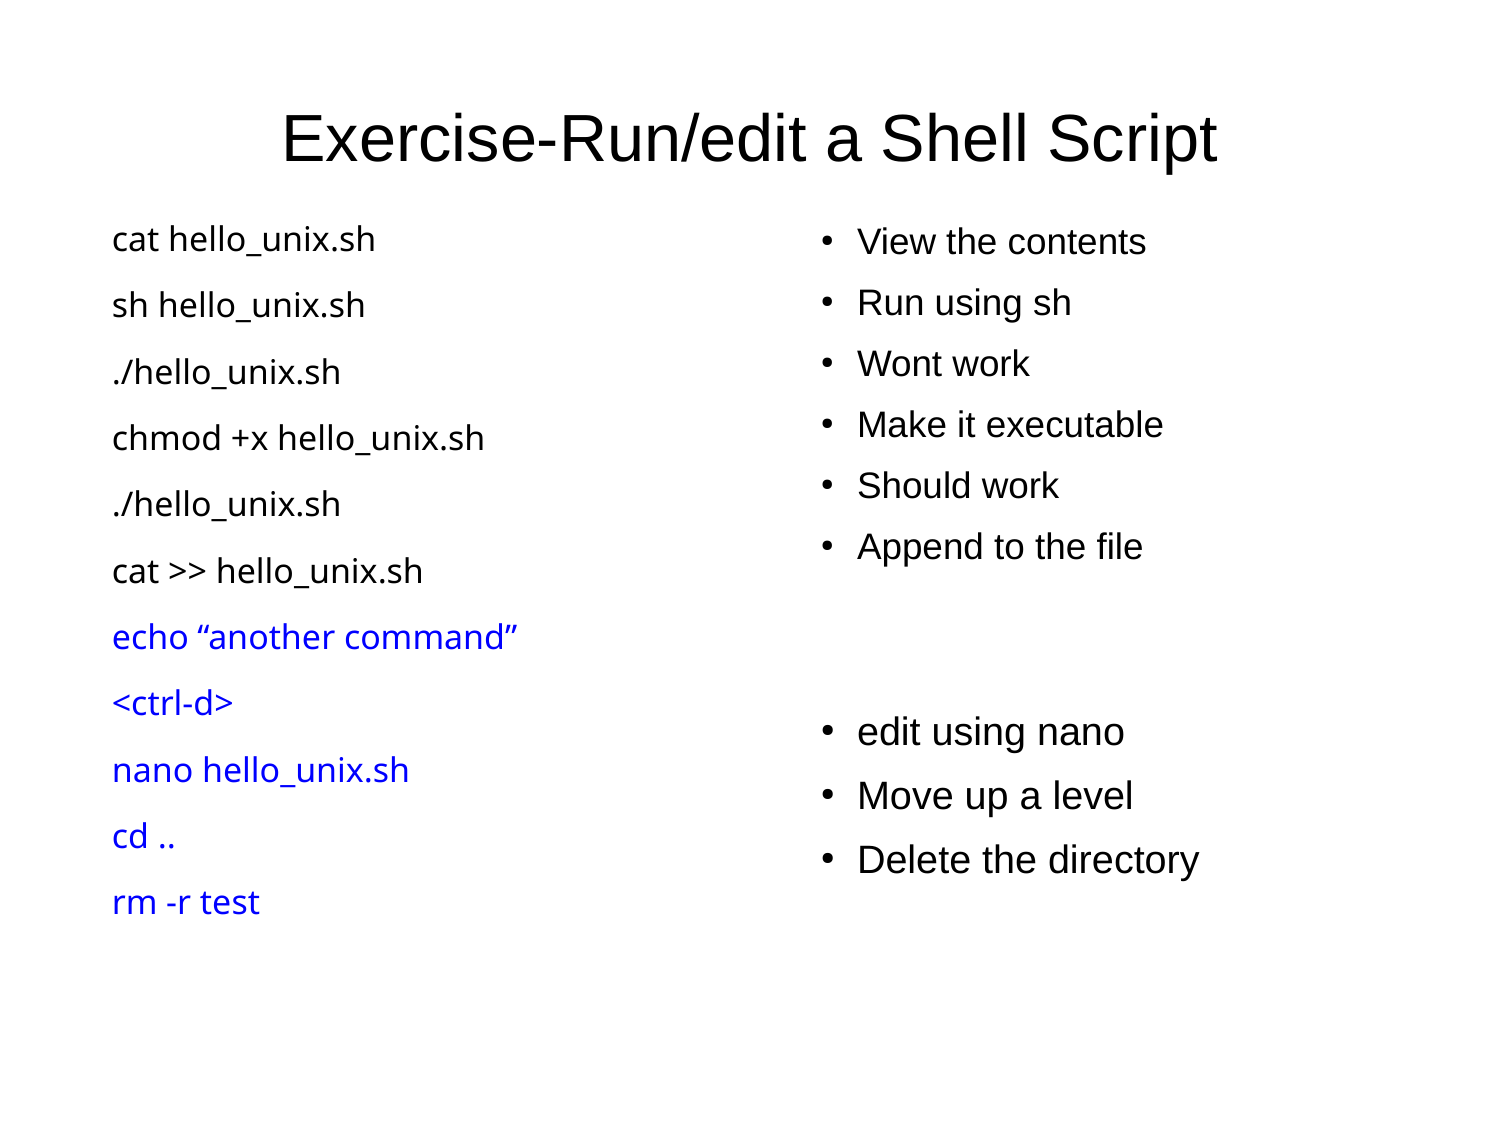

# Exercise-Run/edit a Shell Script
cat hello_unix.sh
sh hello_unix.sh
./hello_unix.sh
chmod +x hello_unix.sh
./hello_unix.sh
cat >> hello_unix.sh
echo “another command”
<ctrl-d>
nano hello_unix.sh
cd ..
rm -r test
View the contents
Run using sh
Wont work
Make it executable
Should work
Append to the file
edit using nano
Move up a level
Delete the directory